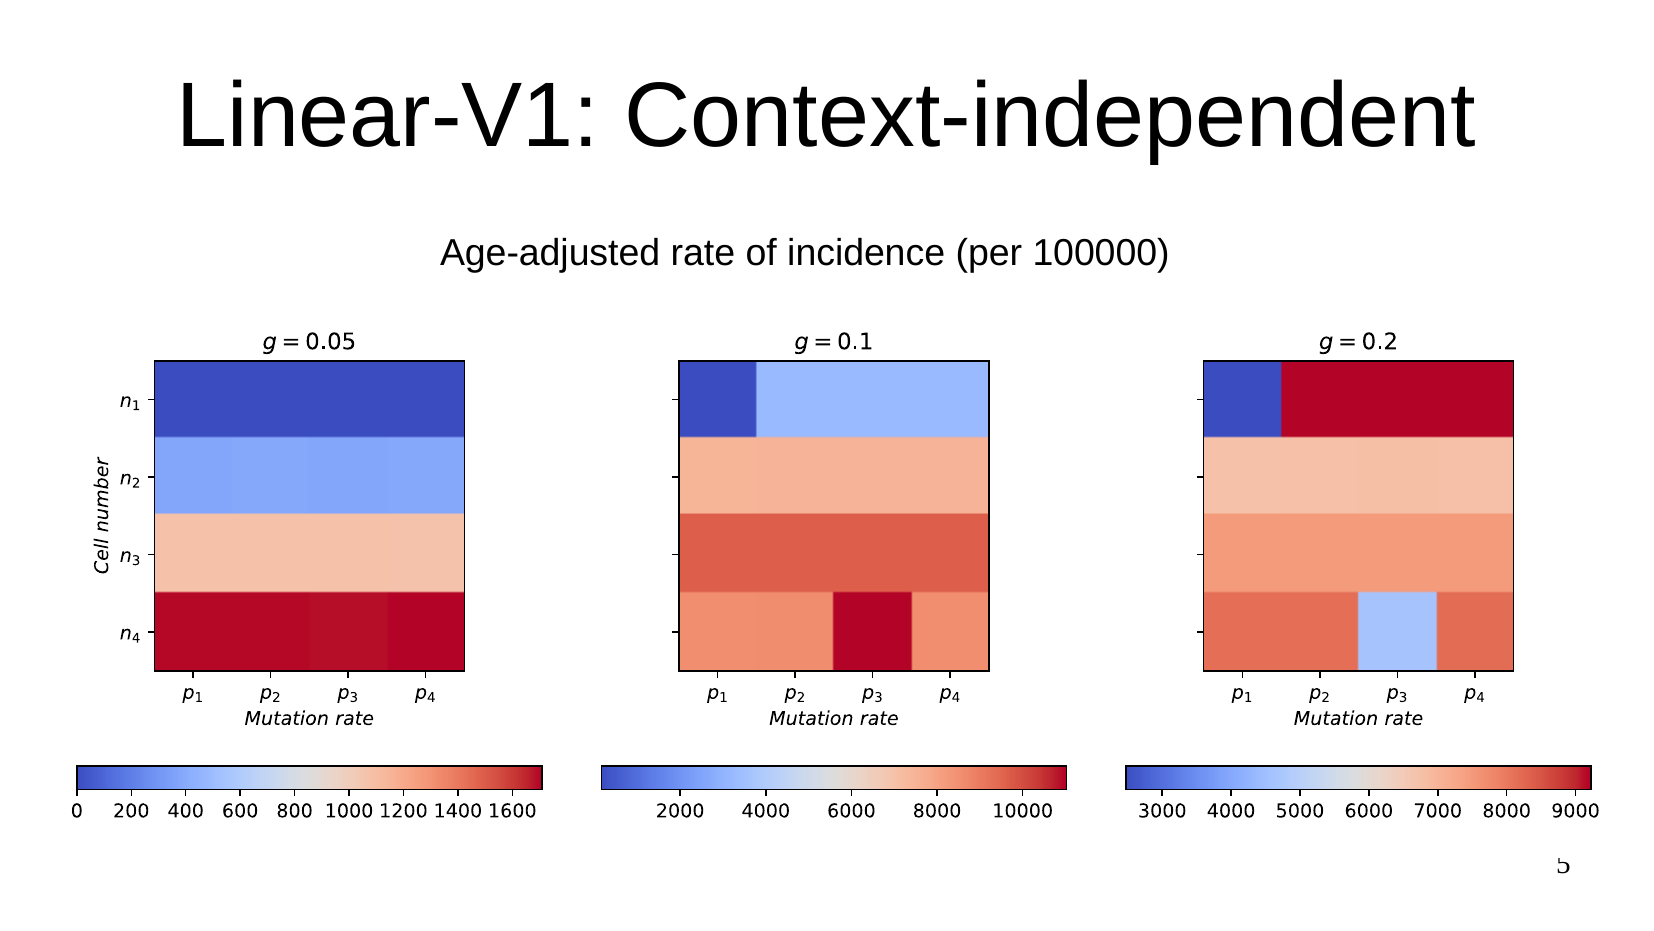

# Linear-V1: Context-independent
Age-adjusted rate of incidence (per 100000)
5